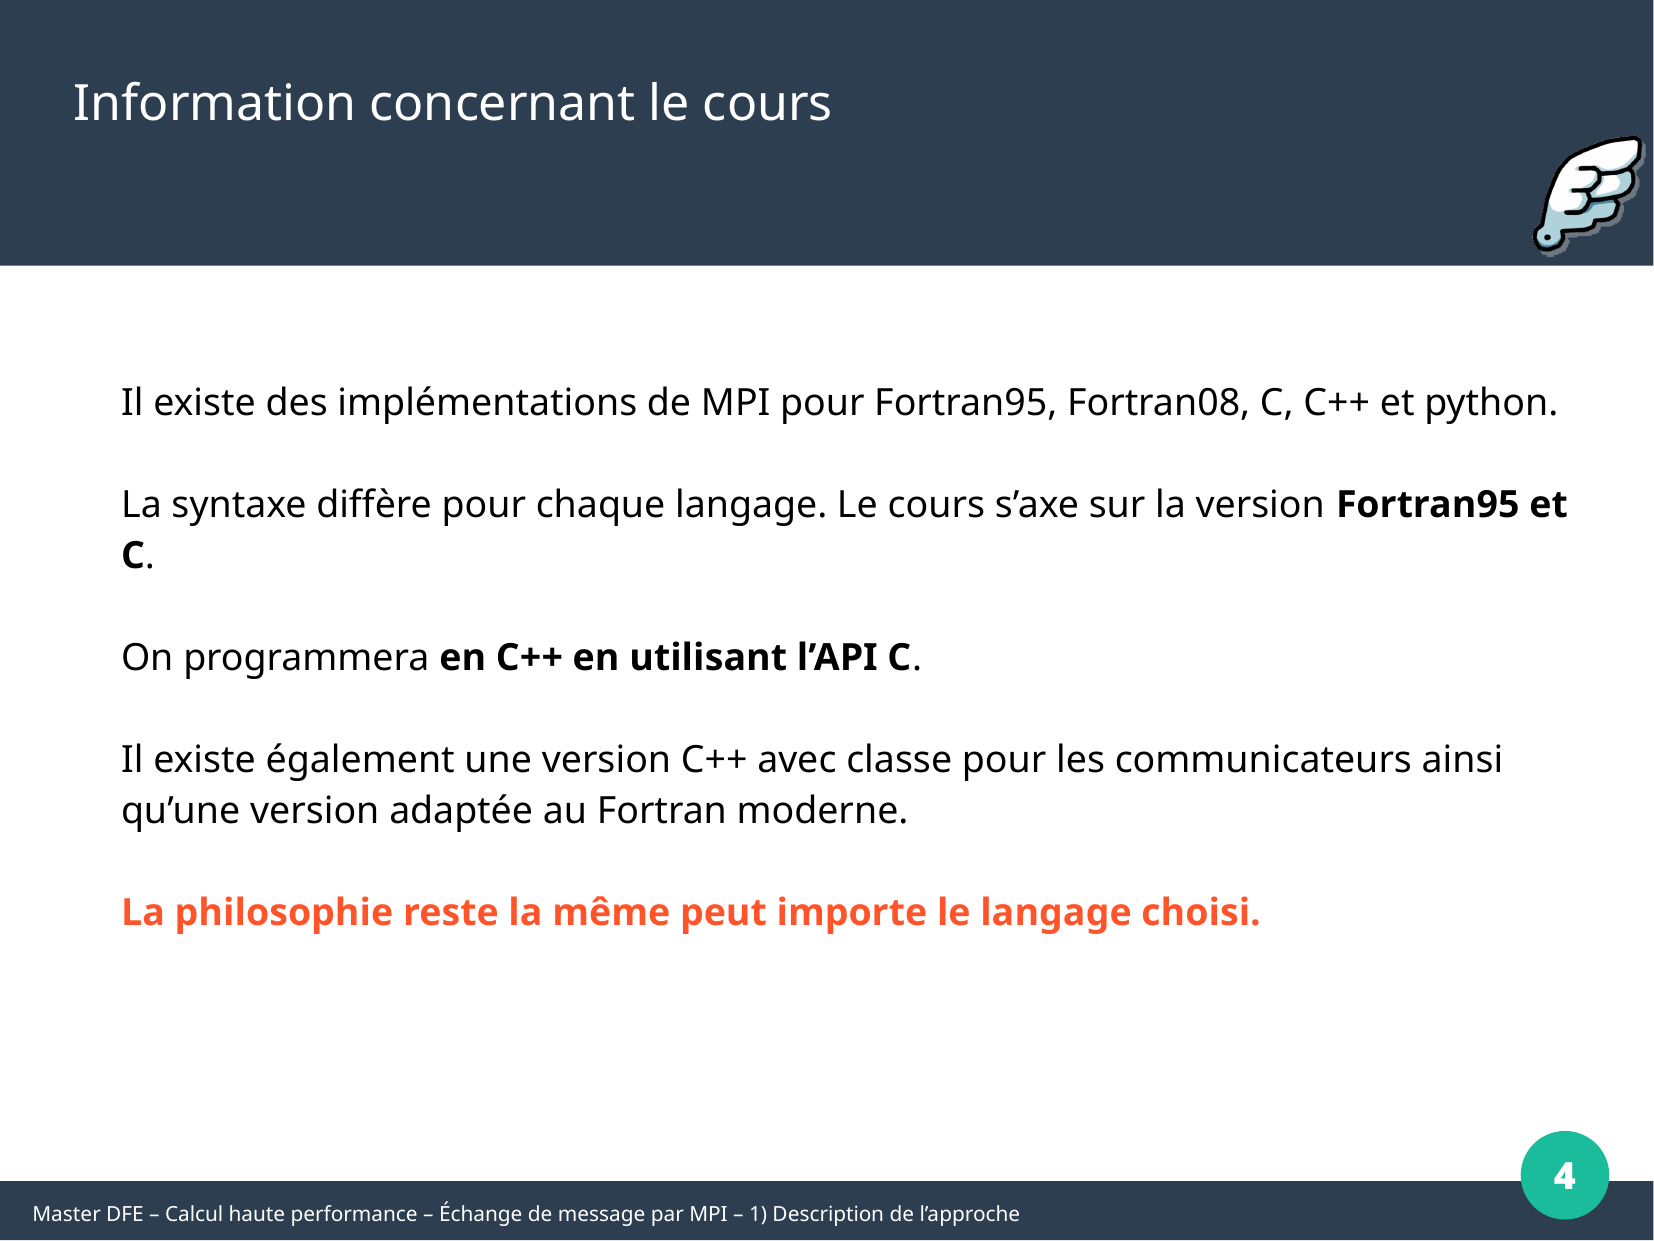

Information concernant le cours
Il existe des implémentations de MPI pour Fortran95, Fortran08, C, C++ et python.
La syntaxe diffère pour chaque langage. Le cours s’axe sur la version Fortran95 et C.
On programmera en C++ en utilisant l’API C.
Il existe également une version C++ avec classe pour les communicateurs ainsi qu’une version adaptée au Fortran moderne.
La philosophie reste la même peut importe le langage choisi.
4
Master DFE – Calcul haute performance – Échange de message par MPI – 1) Description de l’approche